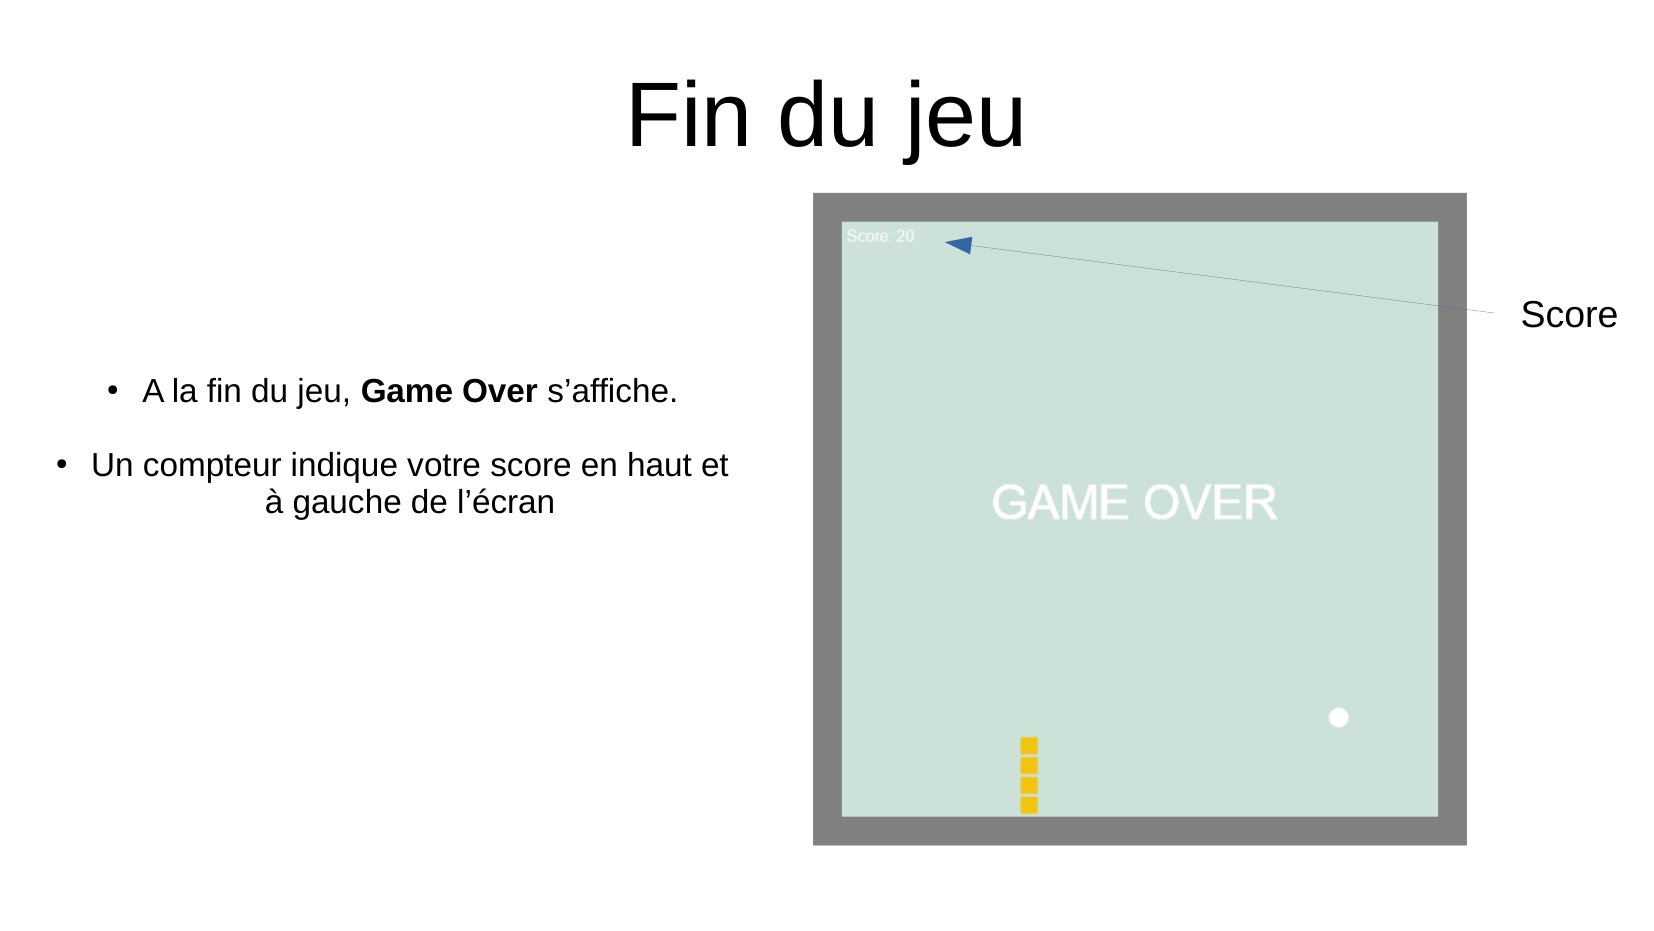

# Fin du jeu
Score
A la fin du jeu, Game Over s’affiche.
Un compteur indique votre score en haut et à gauche de l’écran